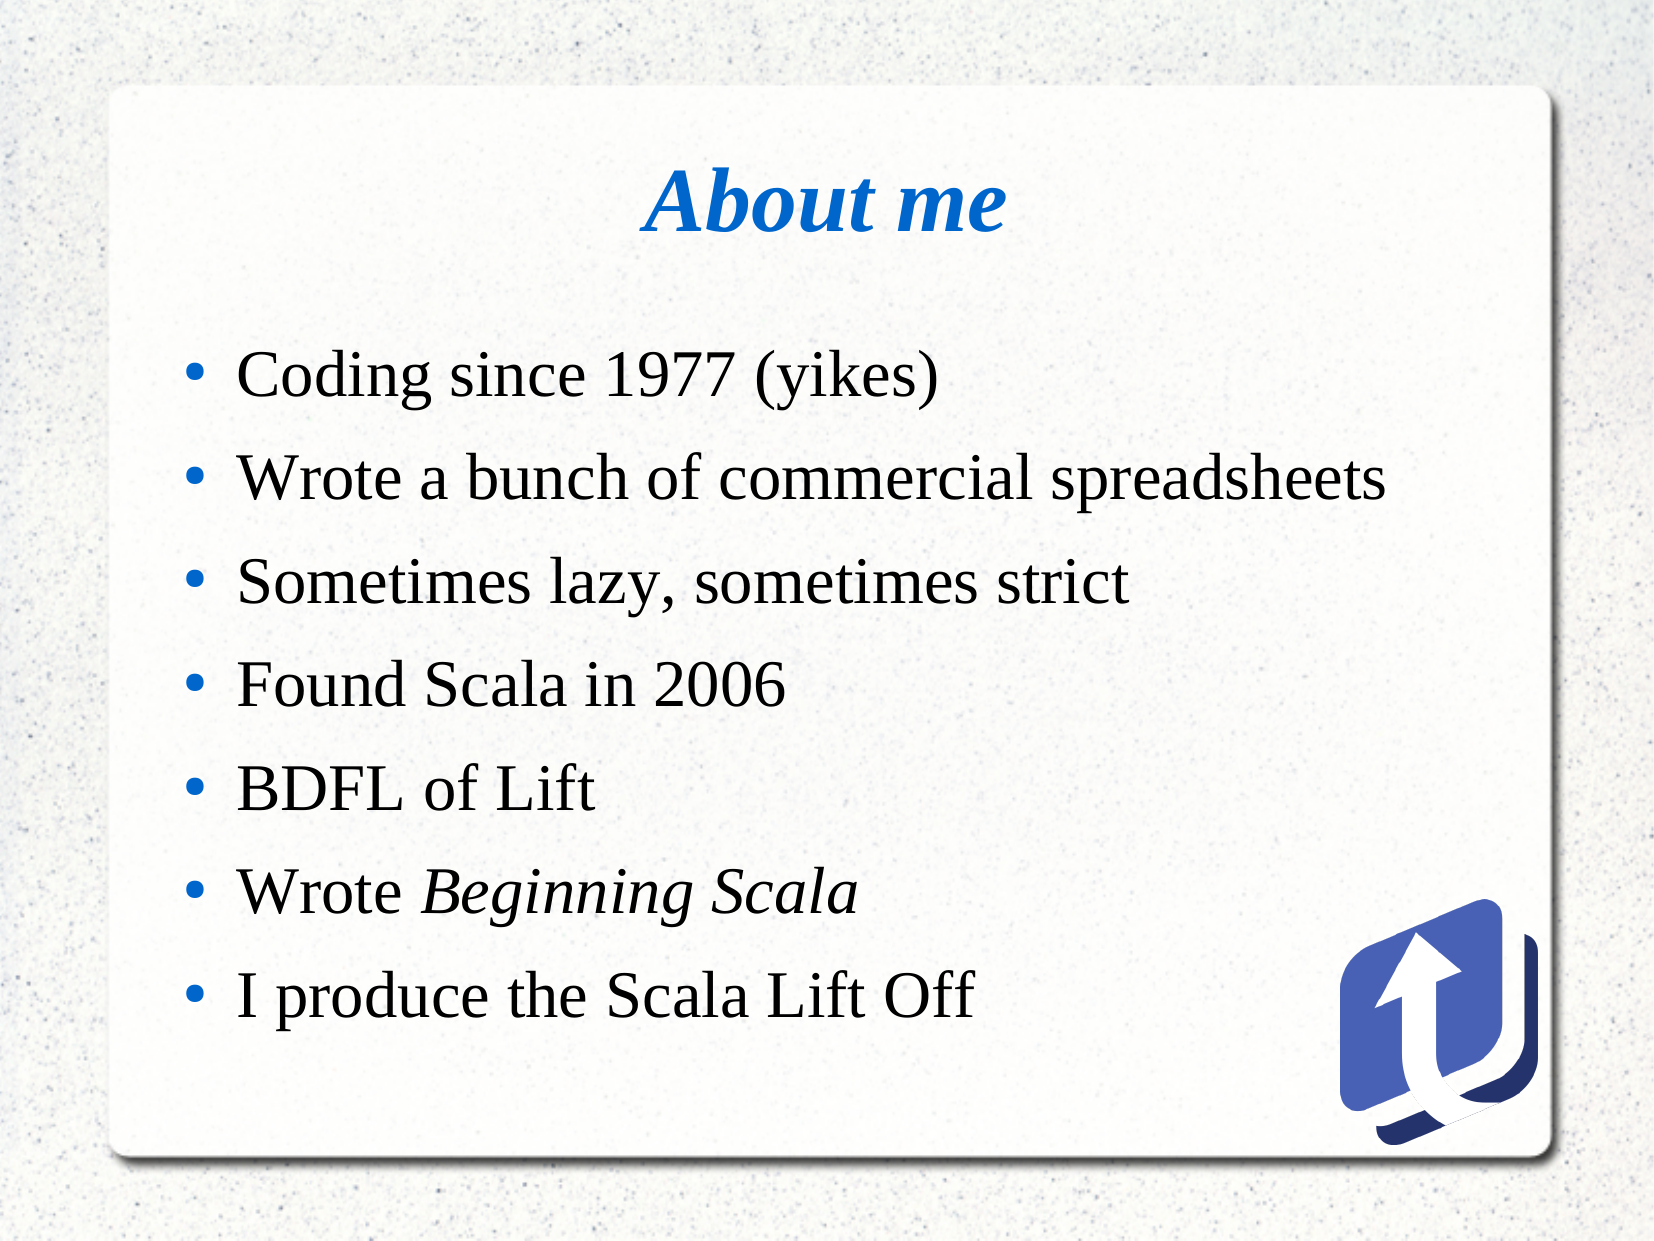

# About me
Coding since 1977 (yikes)
Wrote a bunch of commercial spreadsheets
Sometimes lazy, sometimes strict
Found Scala in 2006
BDFL of Lift
Wrote Beginning Scala
I produce the Scala Lift Off